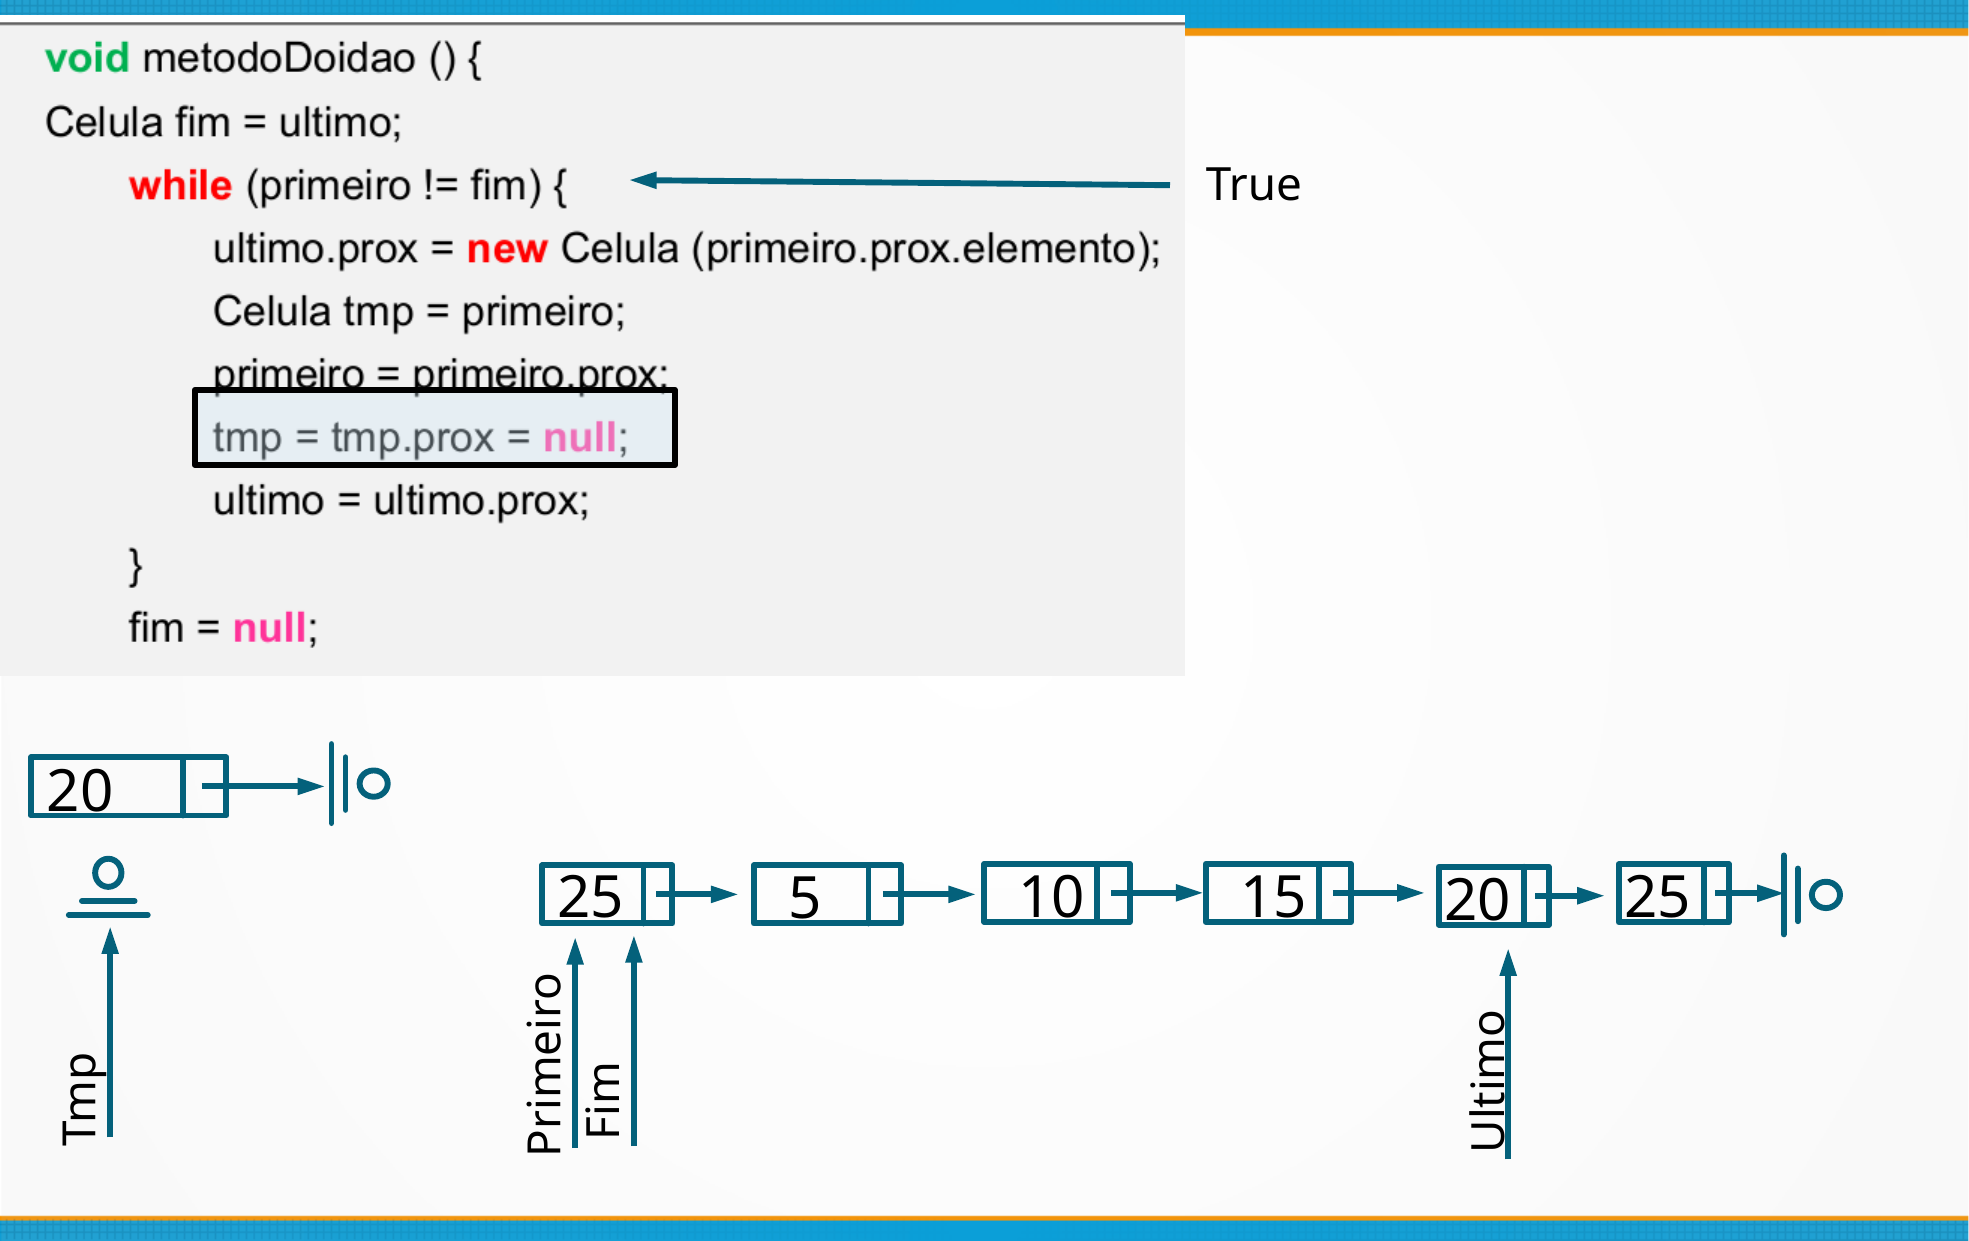

True
20
10
25
15
25
5
20
Tmp
Fim
Primeiro
Ultimo